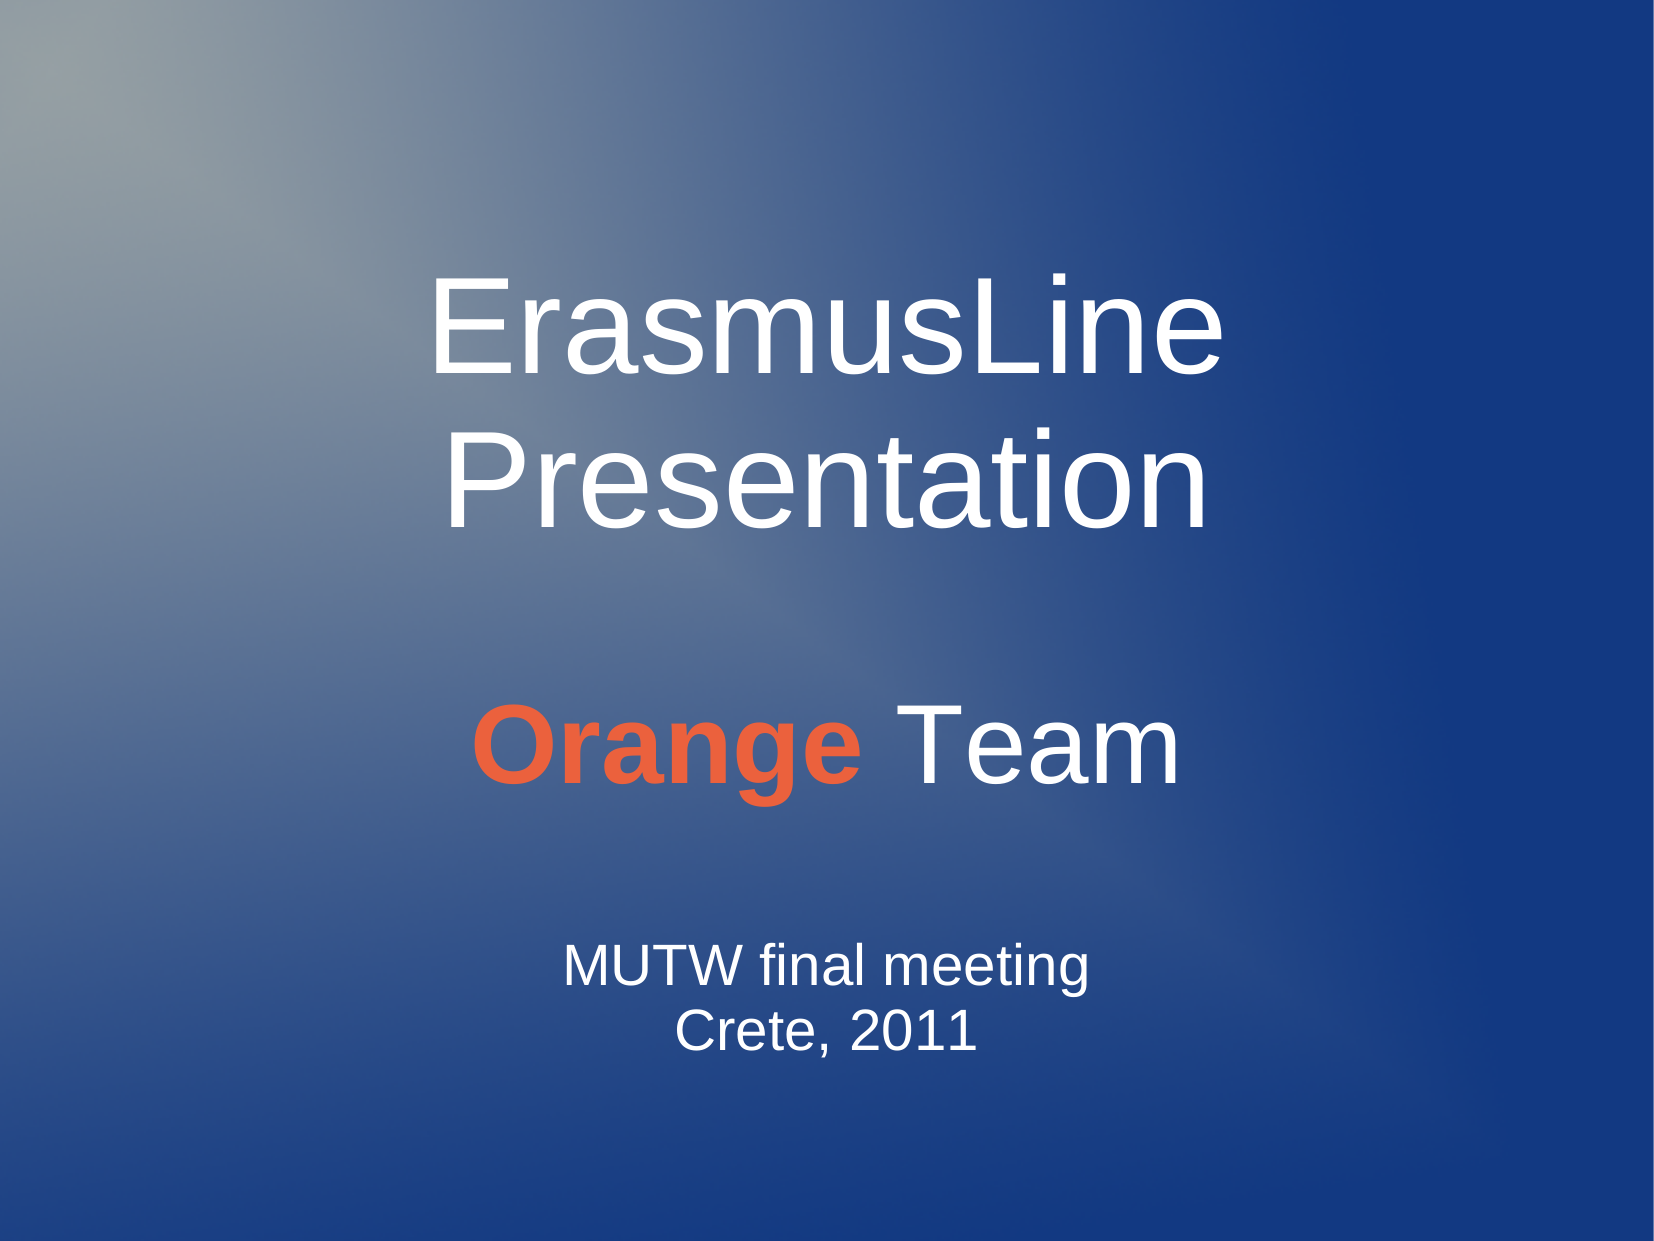

# ErasmusLine
Presentation
Orange Team
MUTW final meeting
Crete, 2011